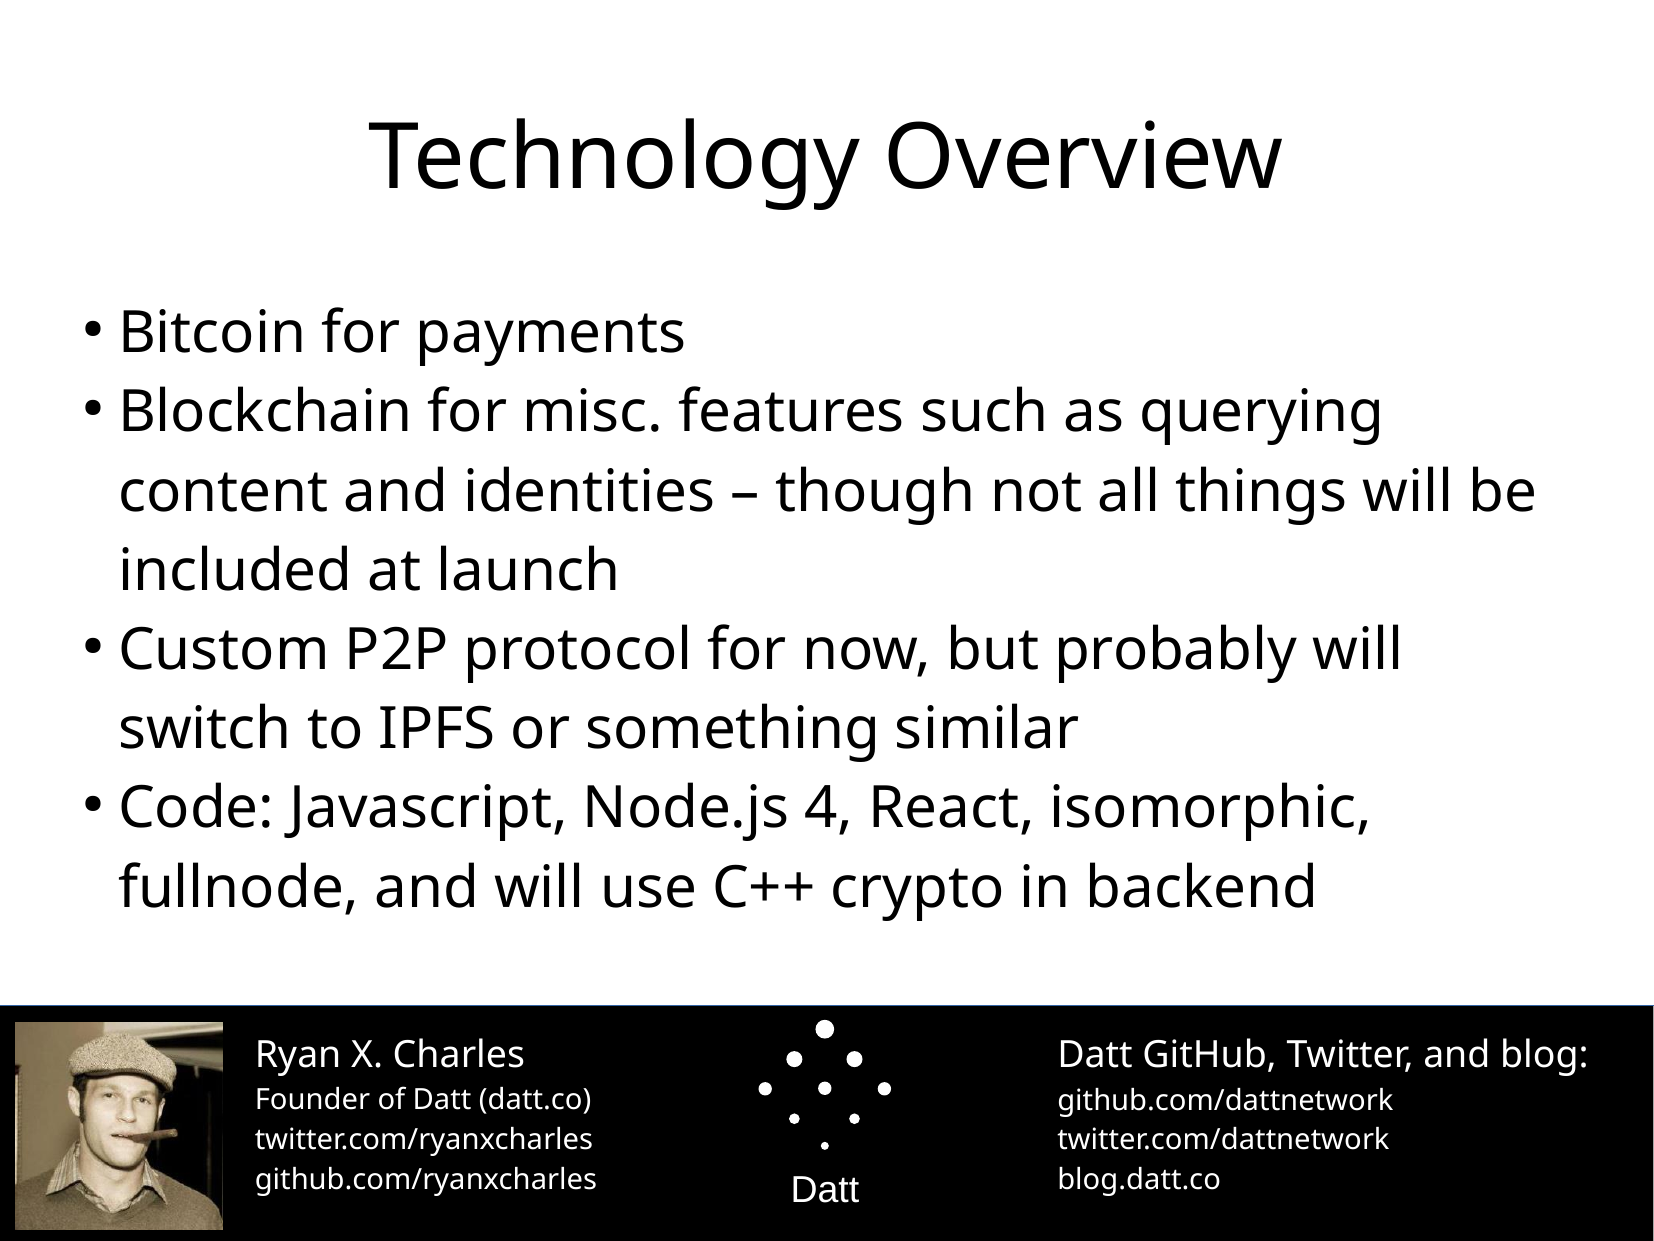

Technology Overview
# Bitcoin for payments
Blockchain for misc. features such as querying content and identities – though not all things will be included at launch
Custom P2P protocol for now, but probably will switch to IPFS or something similar
Code: Javascript, Node.js 4, React, isomorphic, fullnode, and will use C++ crypto in backend
Ryan X. Charles
Founder of Datt (datt.co)
twitter.com/ryanxcharles
github.com/ryanxcharles
Datt GitHub, Twitter, and blog:
github.com/dattnetwork
twitter.com/dattnetwork
blog.datt.co
Datt